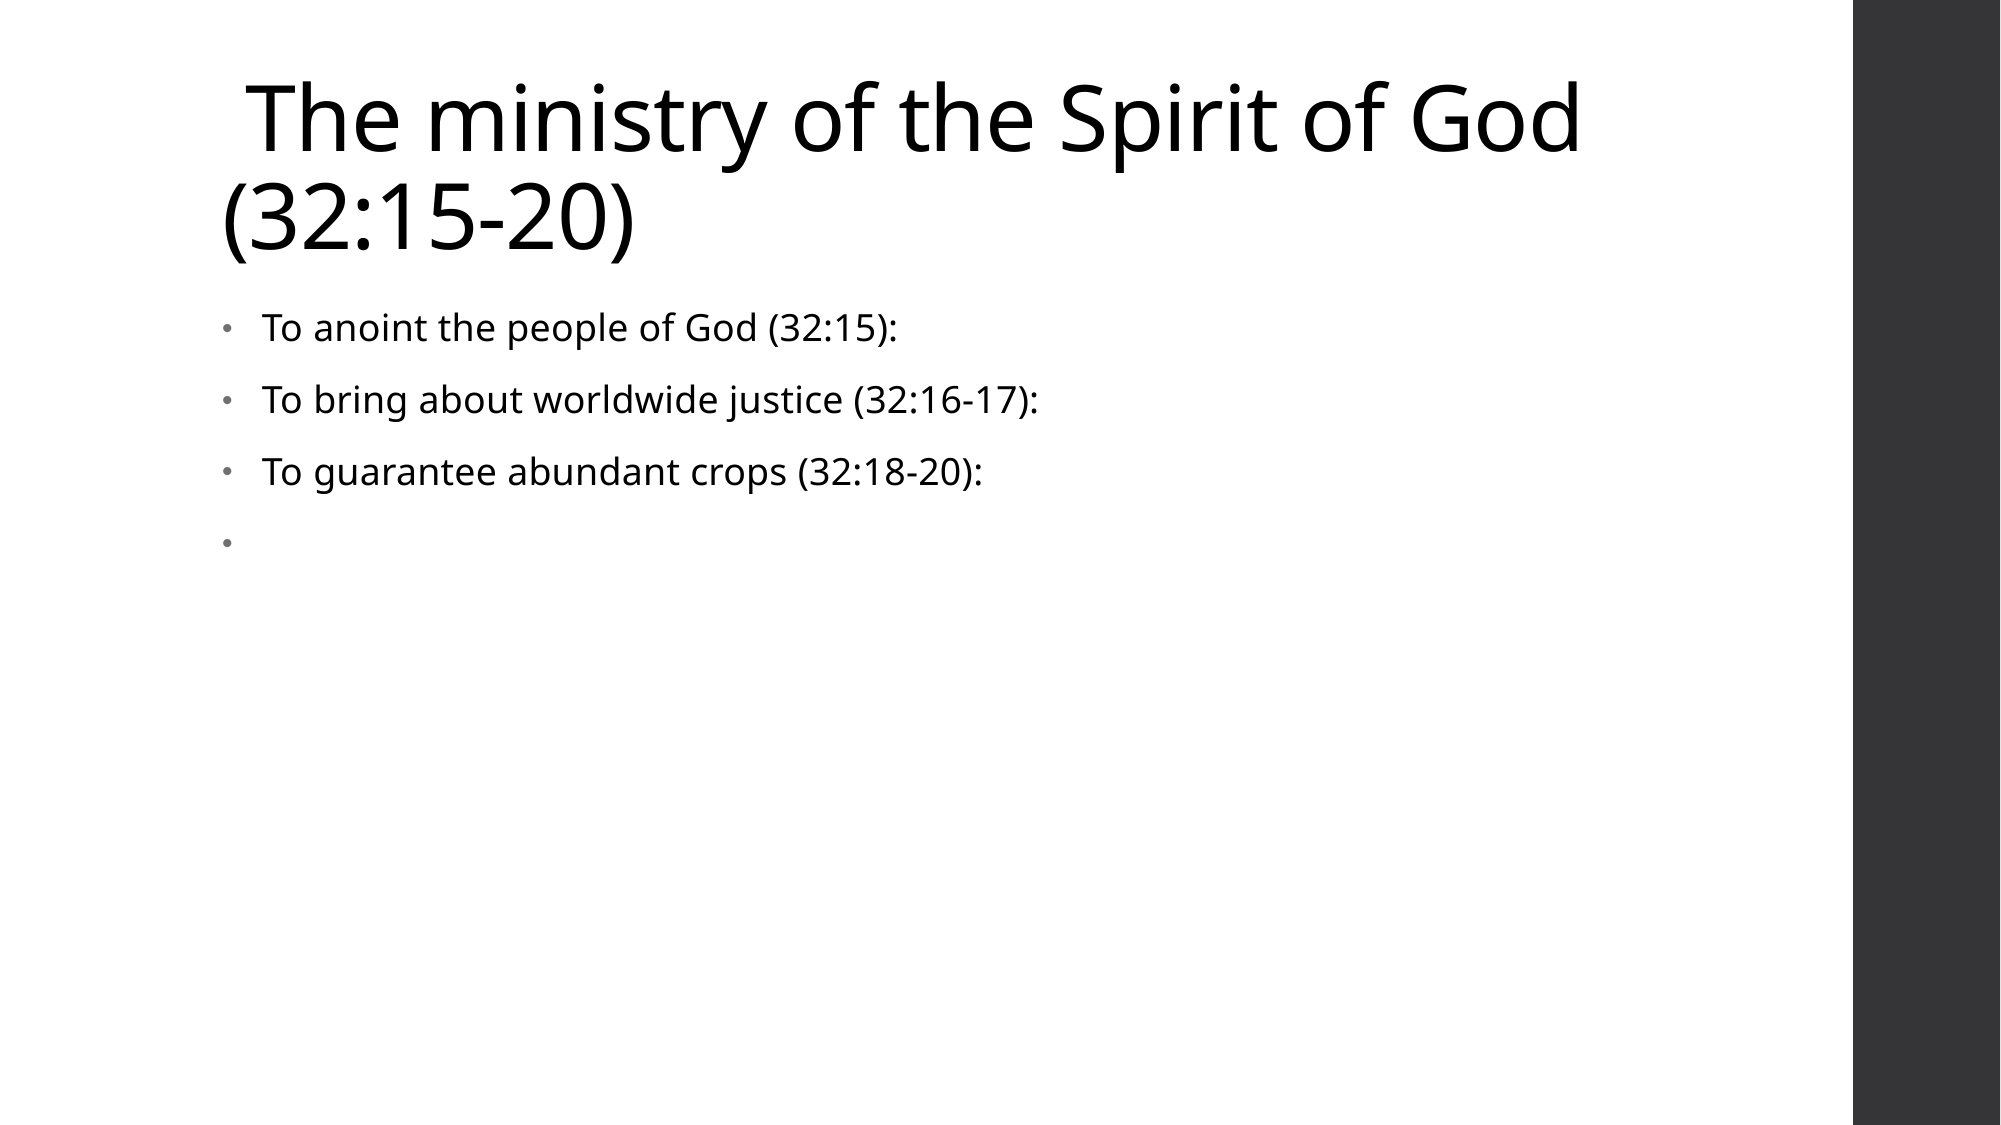

# The ministry of the Spirit of God (32:15-20)
 To anoint the people of God (32:15):
 To bring about worldwide justice (32:16-17):
 To guarantee abundant crops (32:18-20):